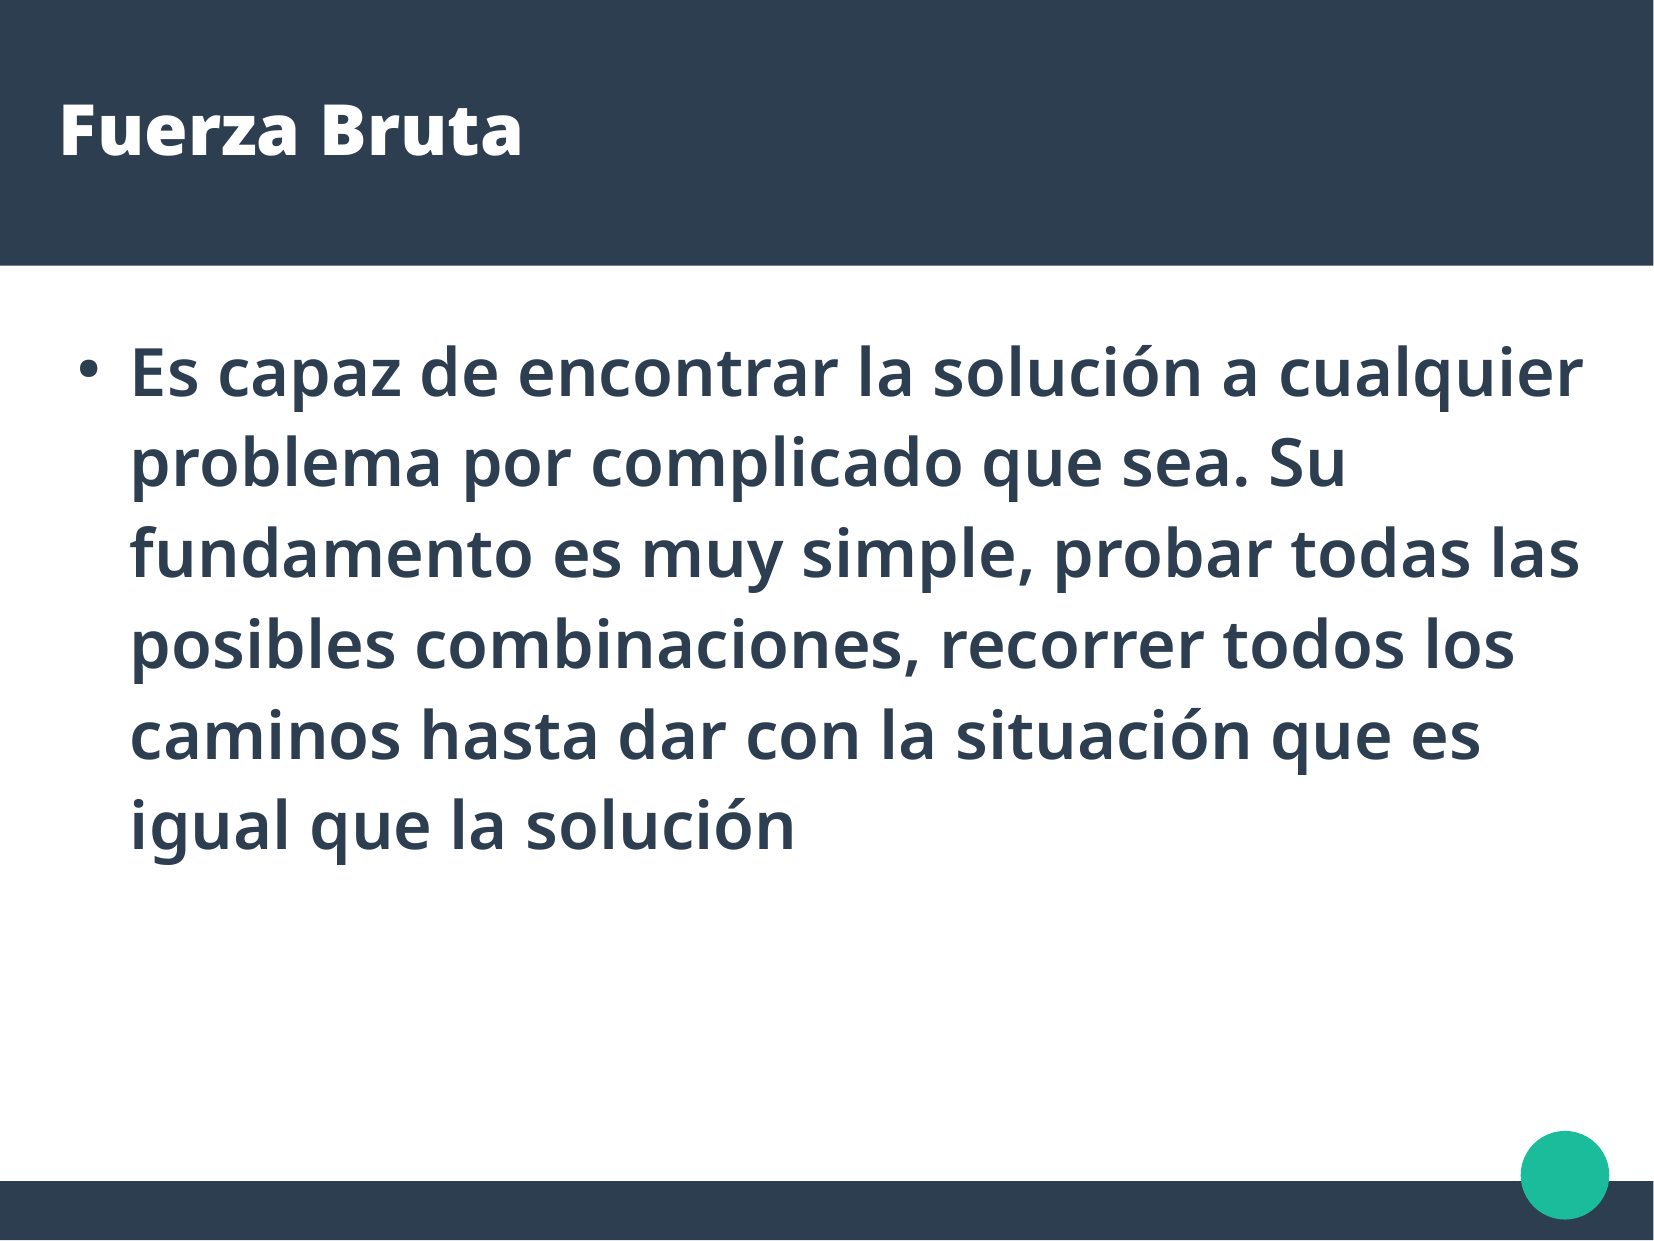

# Fuerza Bruta
Es capaz de encontrar la solución a cualquier problema por complicado que sea. Su fundamento es muy simple, probar todas las posibles combinaciones, recorrer todos los caminos hasta dar con la situación que es igual que la solución